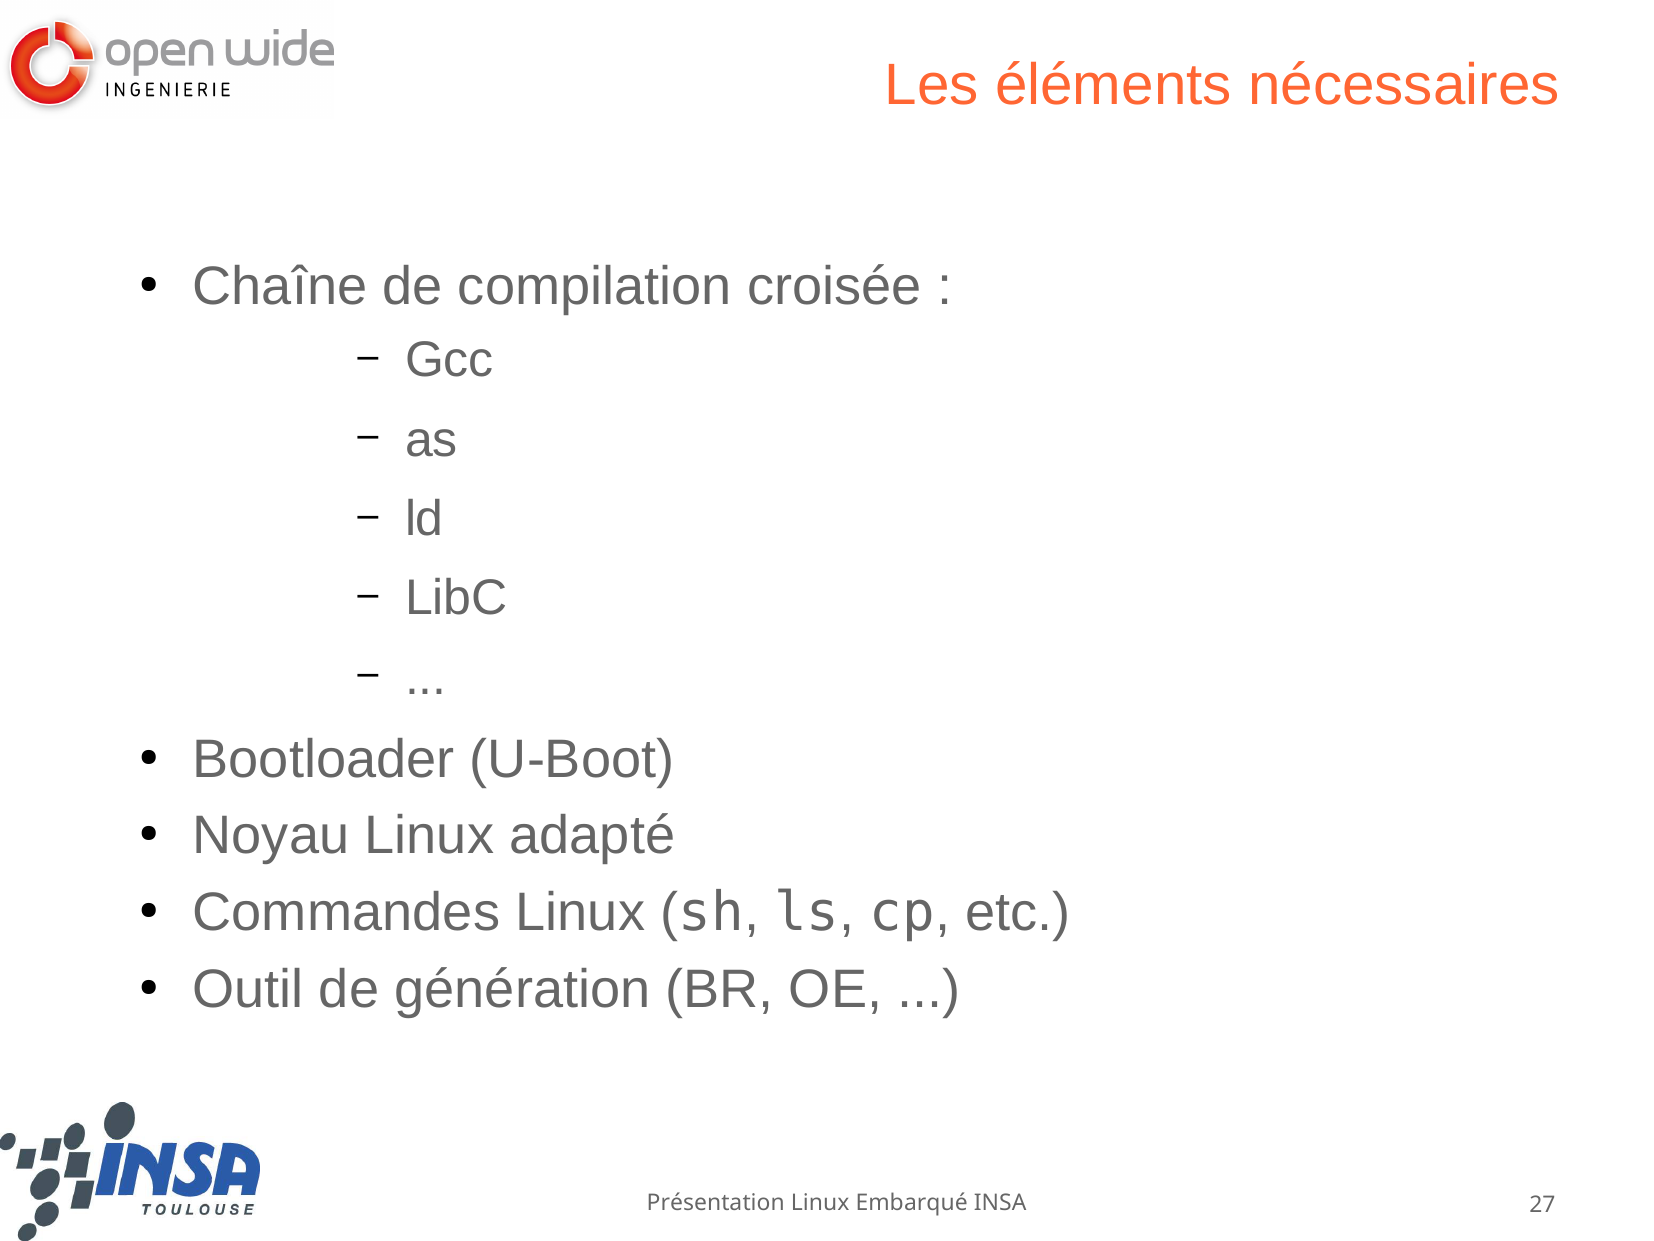

# Les éléments nécessaires
Chaîne de compilation croisée :
Gcc
as
ld
LibC
...
Bootloader (U-Boot)
Noyau Linux adapté
Commandes Linux (sh, ls, cp, etc.)
Outil de génération (BR, OE, ...)